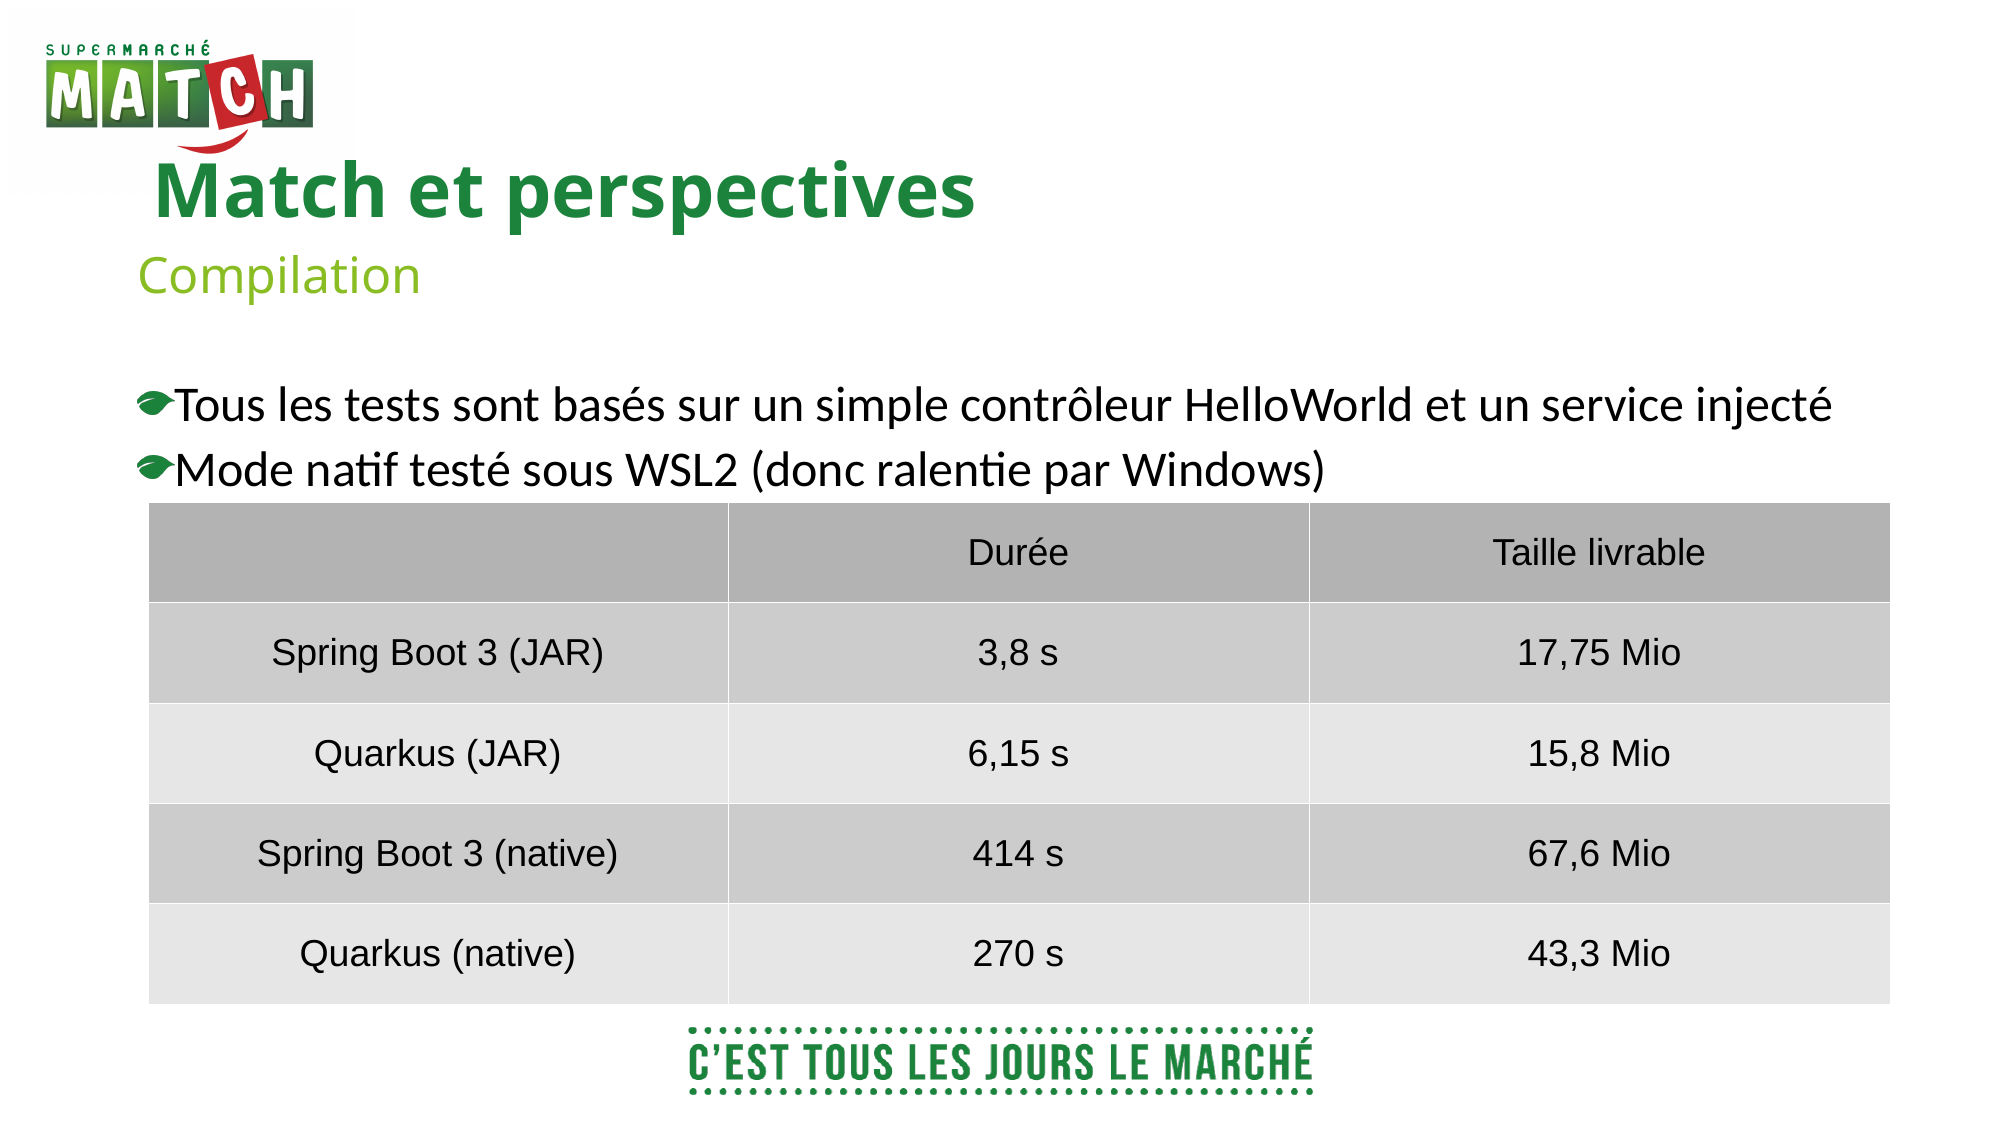

# Match et perspectives
Compilation
Tous les tests sont basés sur un simple contrôleur HelloWorld et un service injecté
Mode natif testé sous WSL2 (donc ralentie par Windows)
| | Durée | Taille livrable |
| --- | --- | --- |
| Spring Boot 3 (JAR) | 3,8 s | 17,75 Mio |
| Quarkus (JAR) | 6,15 s | 15,8 Mio |
| Spring Boot 3 (native) | 414 s | 67,6 Mio |
| Quarkus (native) | 270 s | 43,3 Mio |